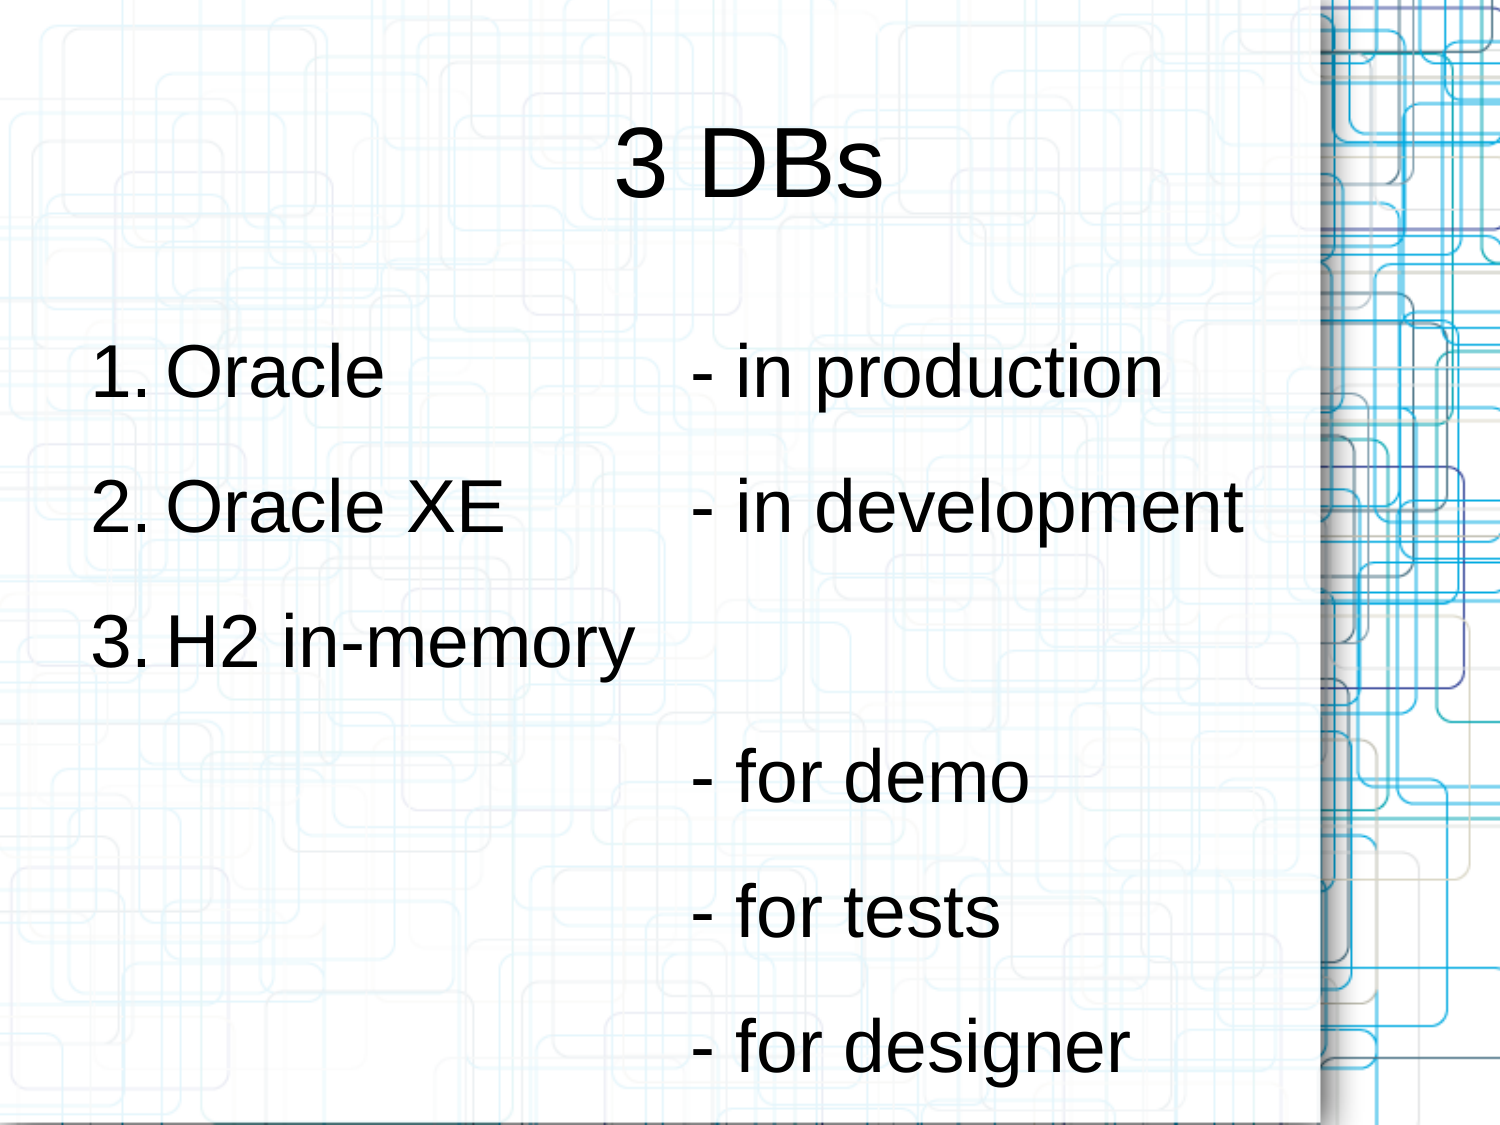

# 3 DBs
Oracle					- in production
Oracle XE			- in development
H2 in-memory
- for demo
- for tests
- for designer